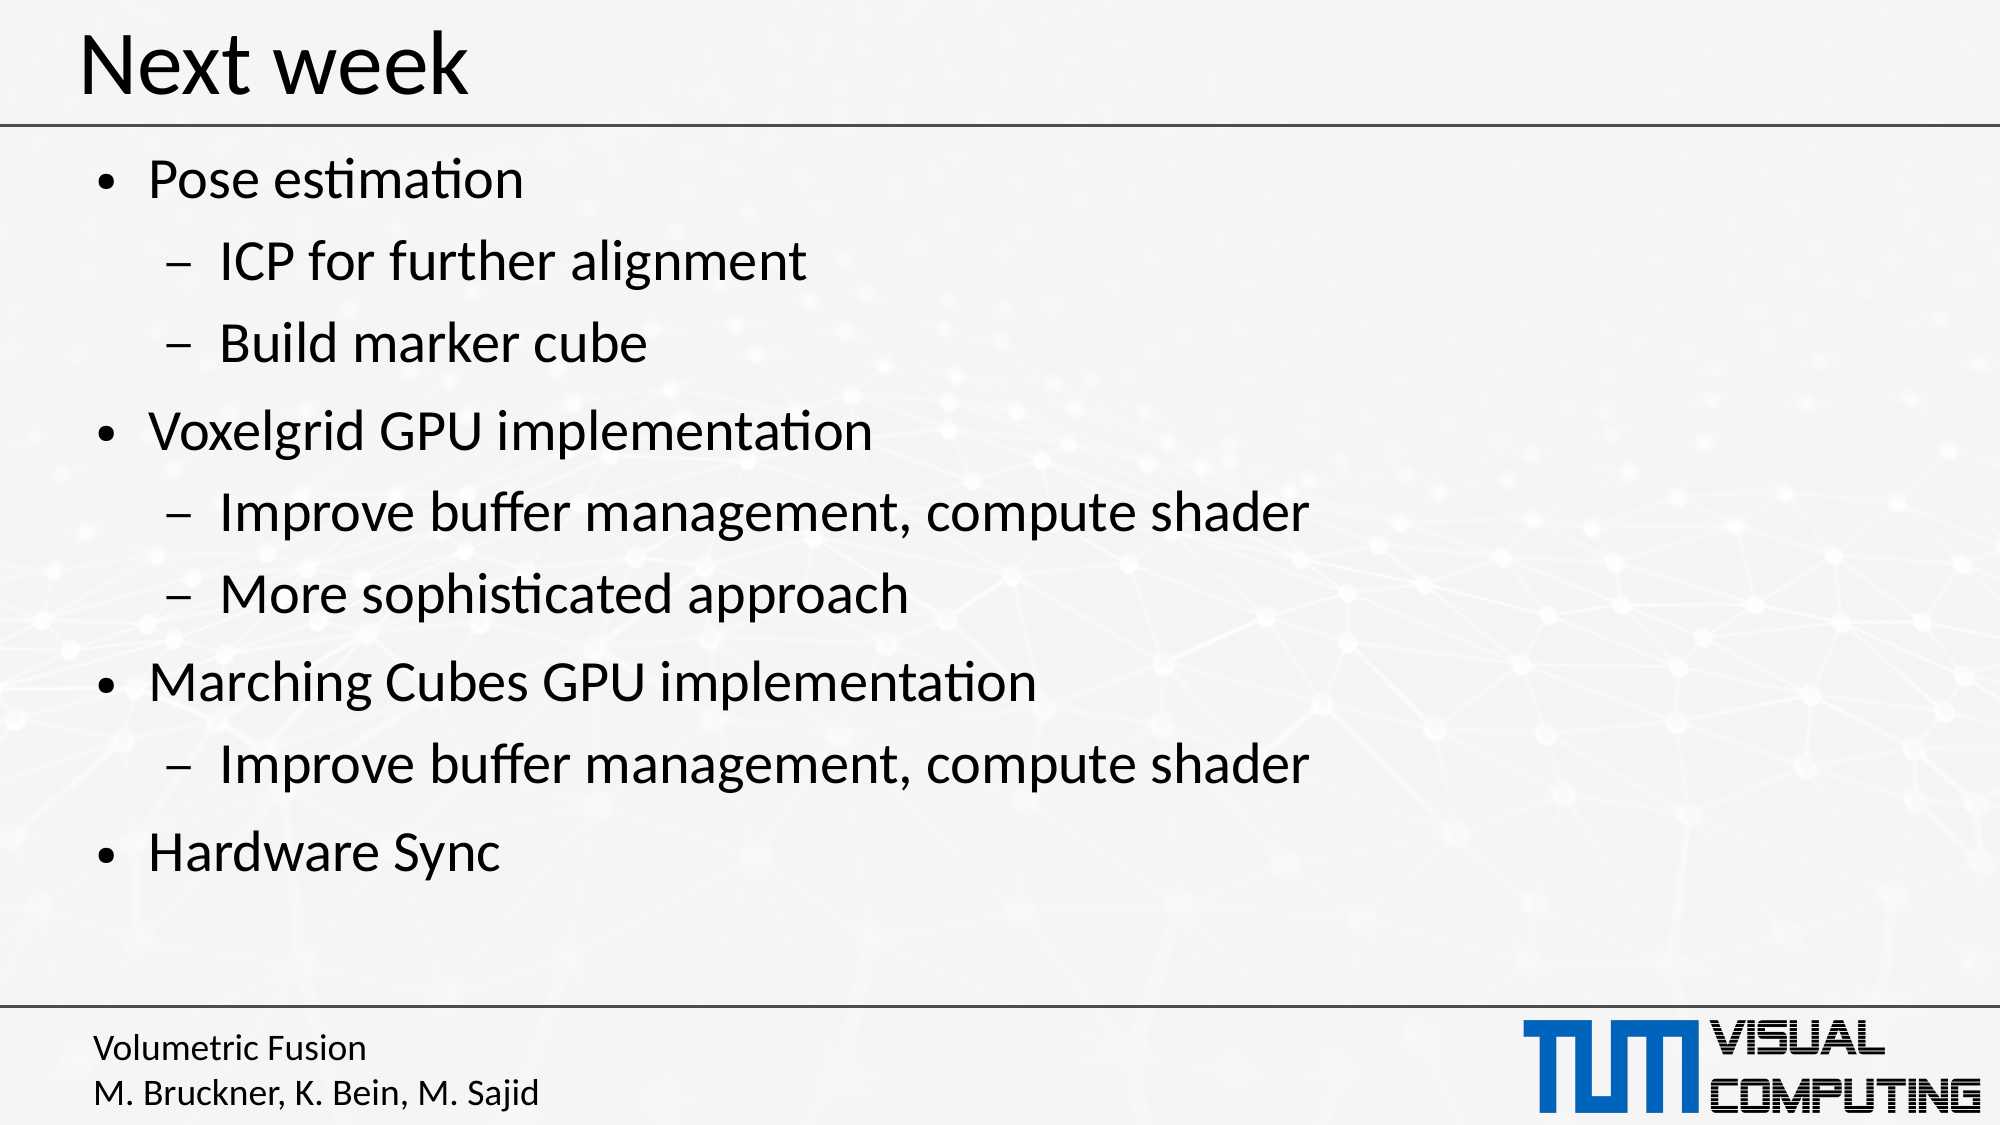

# Next week
Pose estimation
ICP for further alignment
Build marker cube
Voxelgrid GPU implementation
Improve buffer management, compute shader
More sophisticated approach
Marching Cubes GPU implementation
Improve buffer management, compute shader
Hardware Sync